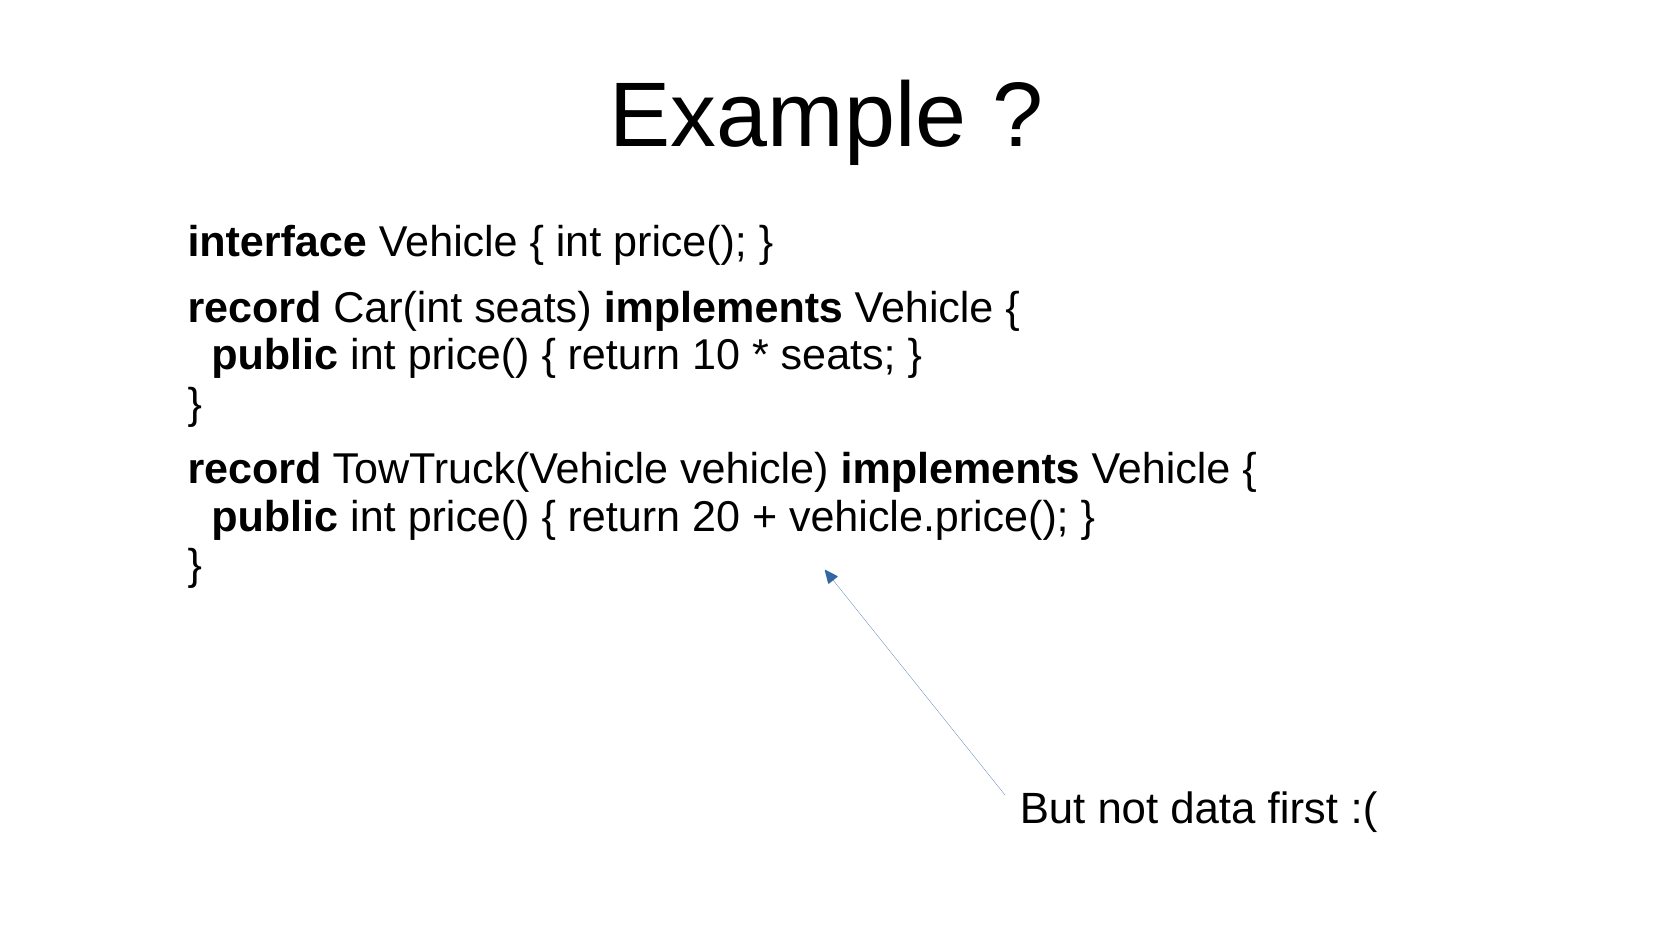

# Example ?
interface Vehicle { int price(); }
record Car(int seats) implements Vehicle {
 public int price() { return 10 * seats; }
}
record TowTruck(Vehicle vehicle) implements Vehicle {
 public int price() { return 20 + vehicle.price(); }
}
But not data first :(